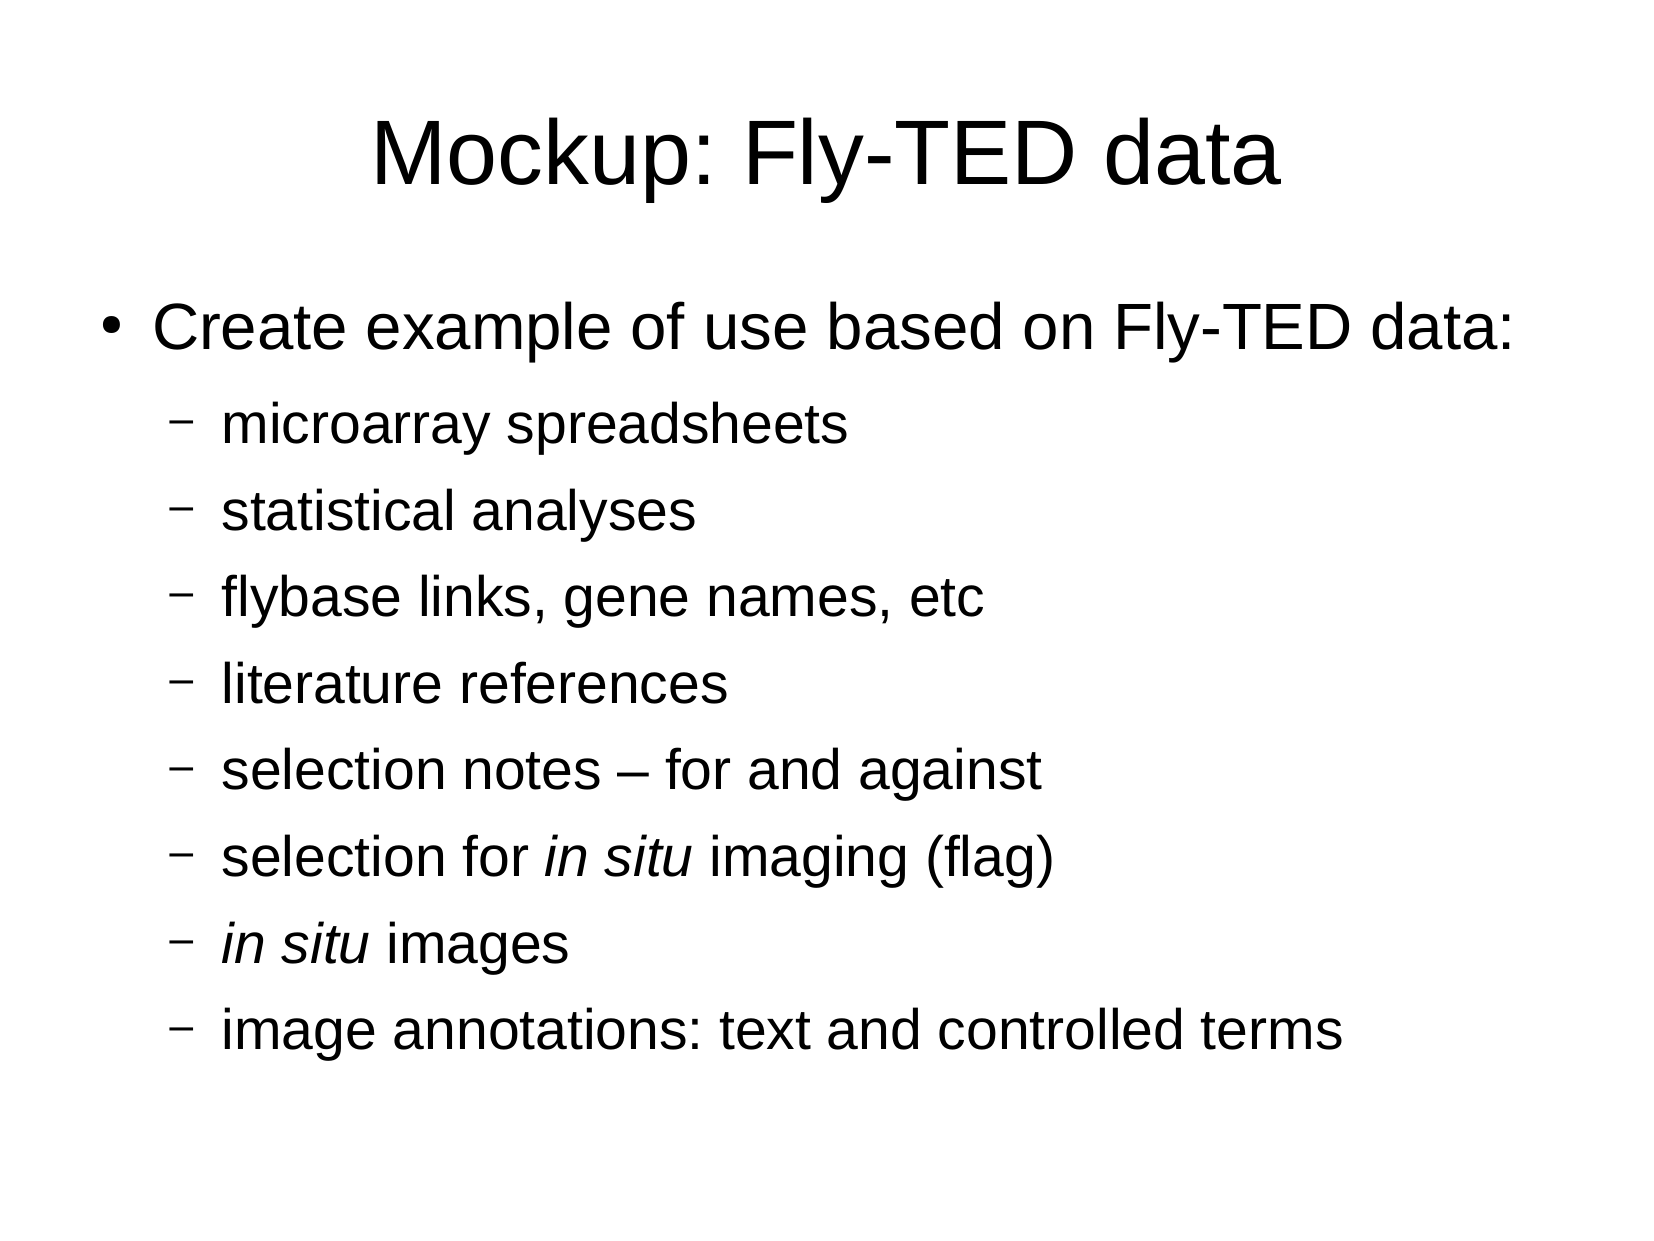

# Mockup: Fly-TED data
Create example of use based on Fly-TED data:
microarray spreadsheets
statistical analyses
flybase links, gene names, etc
literature references
selection notes – for and against
selection for in situ imaging (flag)
in situ images
image annotations: text and controlled terms